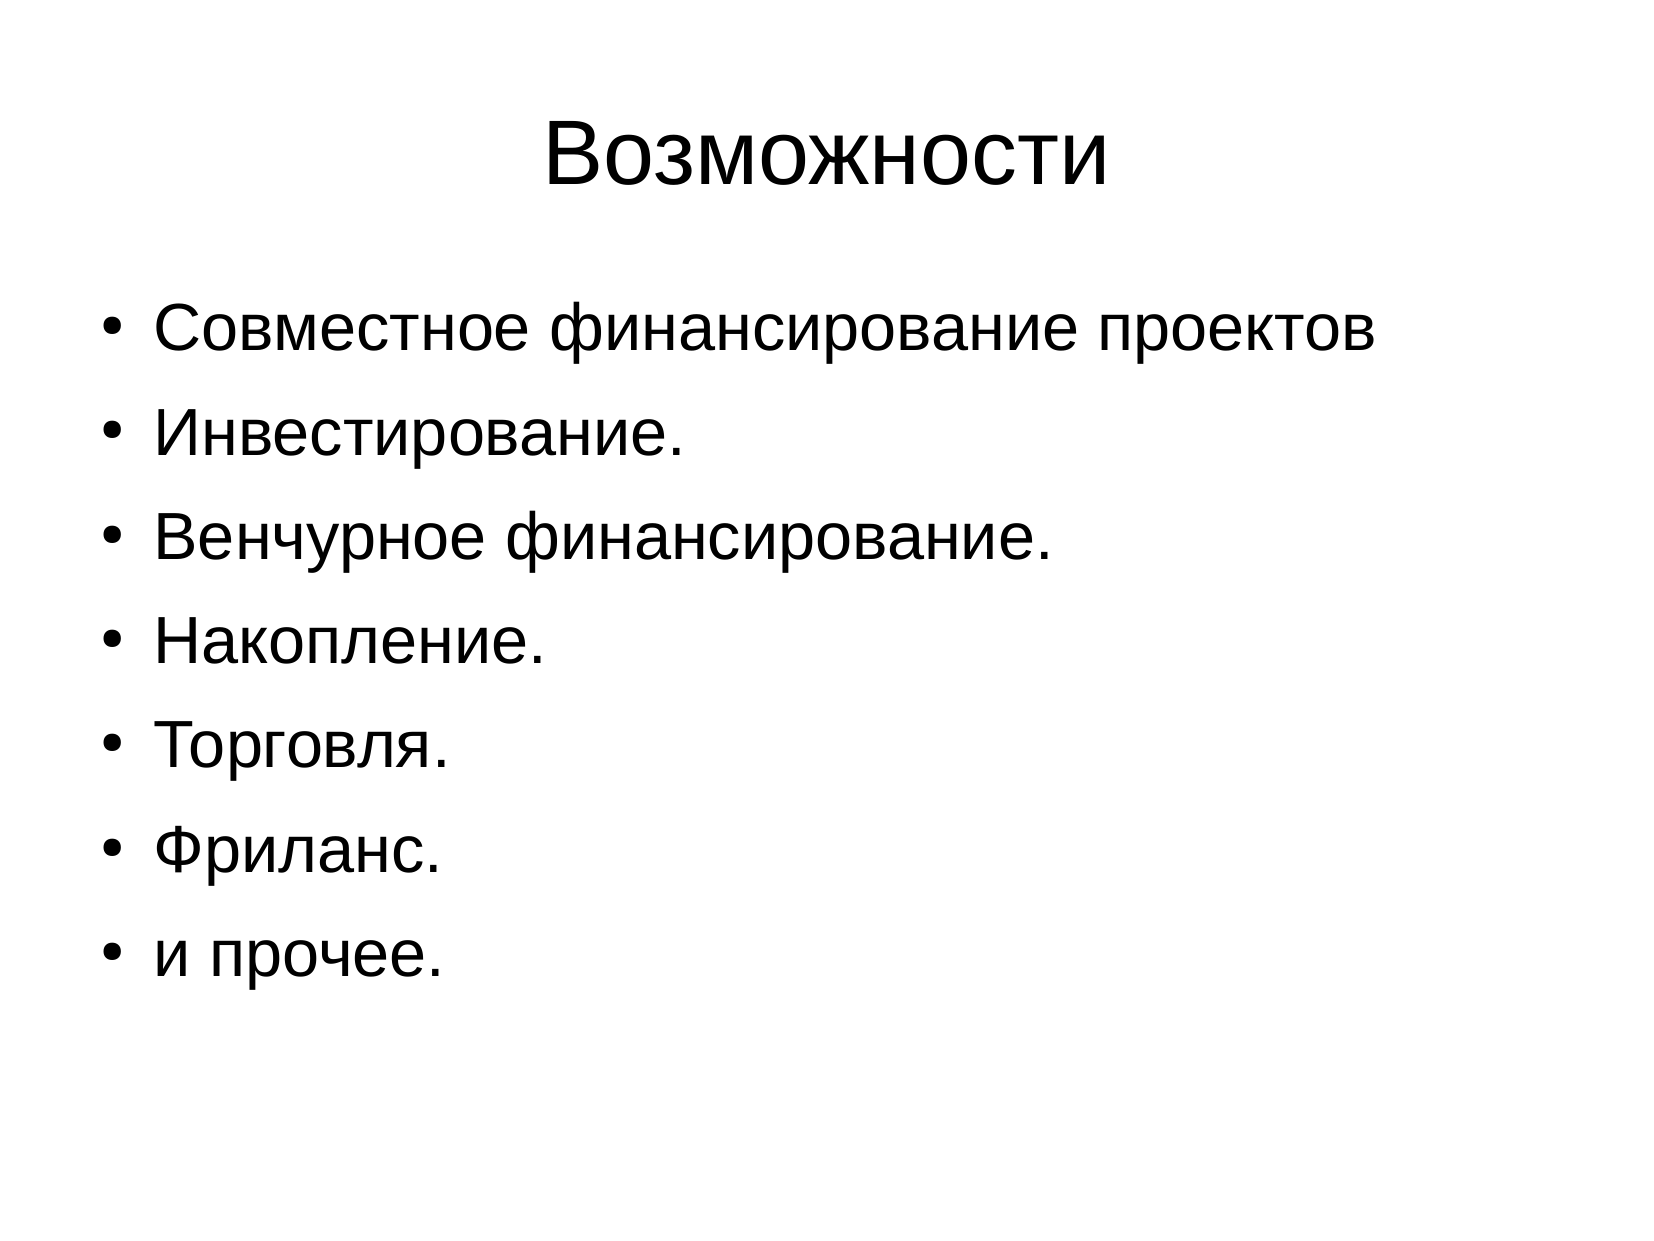

# Возможности
Совместное финансирование проектов
Инвестирование.
Венчурное финансирование.
Накопление.
Торговля.
Фриланс.
и прочее.